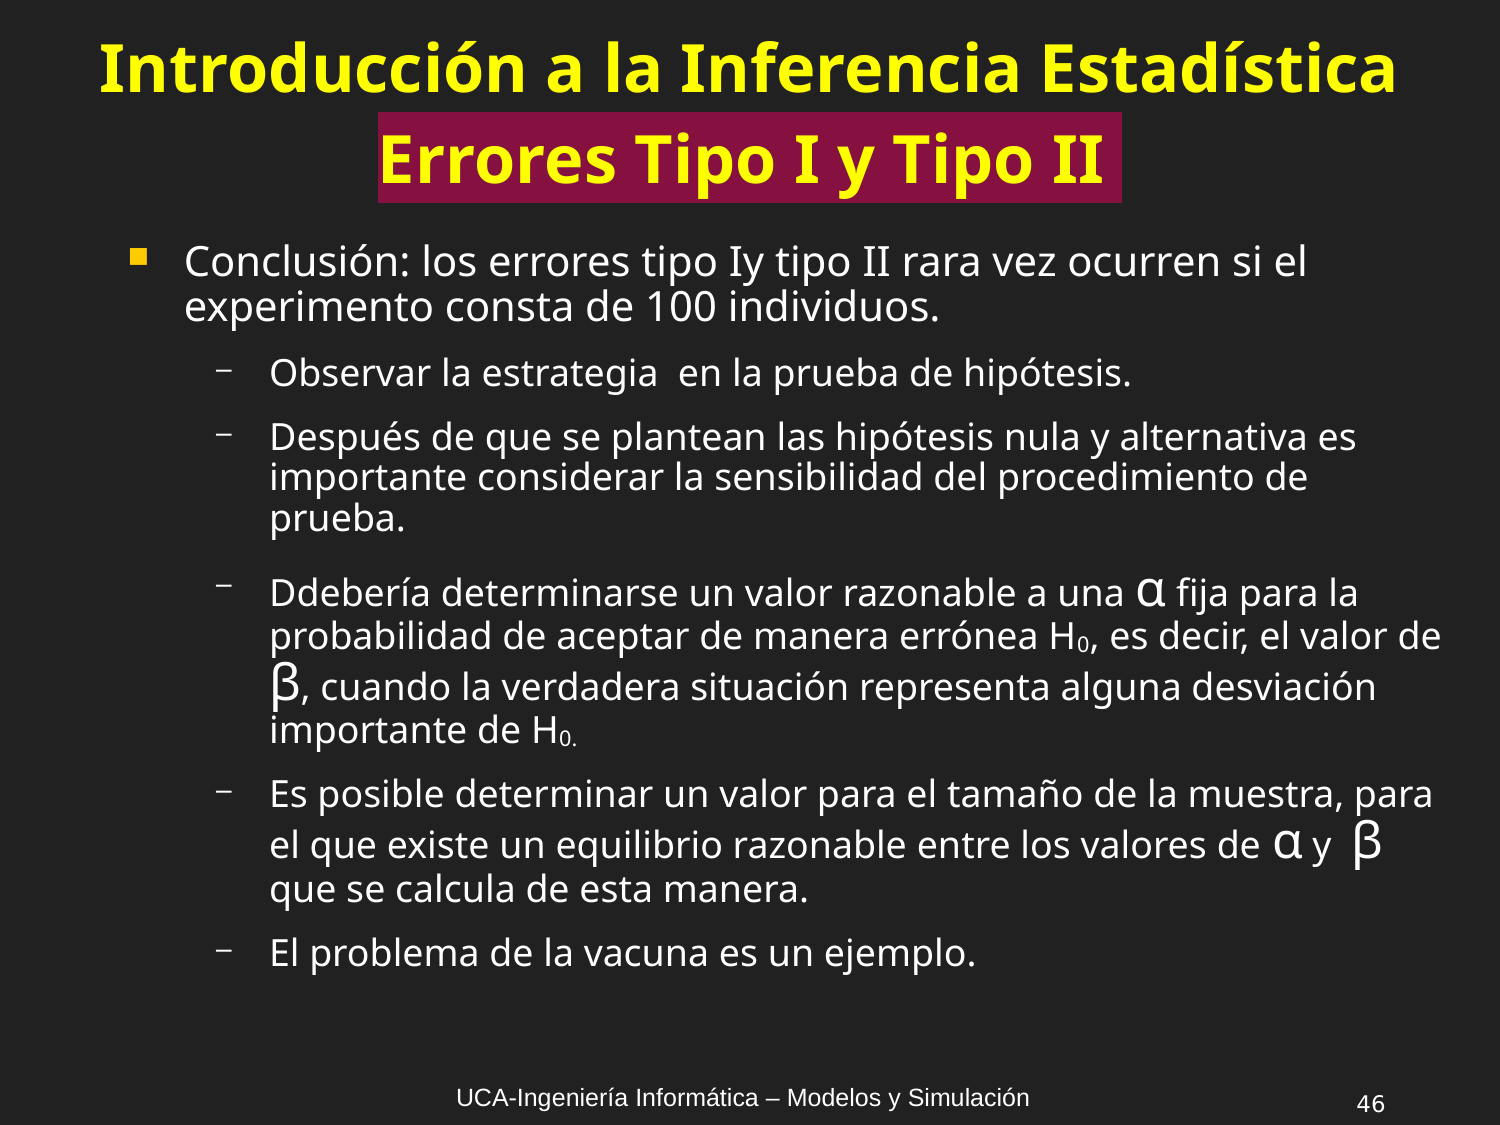

# Introducción a la Inferencia Estadística Errores Tipo I y Tipo II
Conclusión: los errores tipo Iy tipo II rara vez ocurren si el experimento consta de 100 individuos.
Observar la estrategia en la prueba de hipótesis.
Después de que se plantean las hipótesis nula y alternativa es importante considerar la sensibilidad del procedimiento de prueba.
Ddebería determinarse un valor razonable a una α fija para la probabilidad de aceptar de manera errónea H0, es decir, el valor de β, cuando la verdadera situación representa alguna desviación importante de H0.
Es posible determinar un valor para el tamaño de la muestra, para el que existe un equilibrio razonable entre los valores de α y β que se calcula de esta manera.
El problema de la vacuna es un ejemplo.